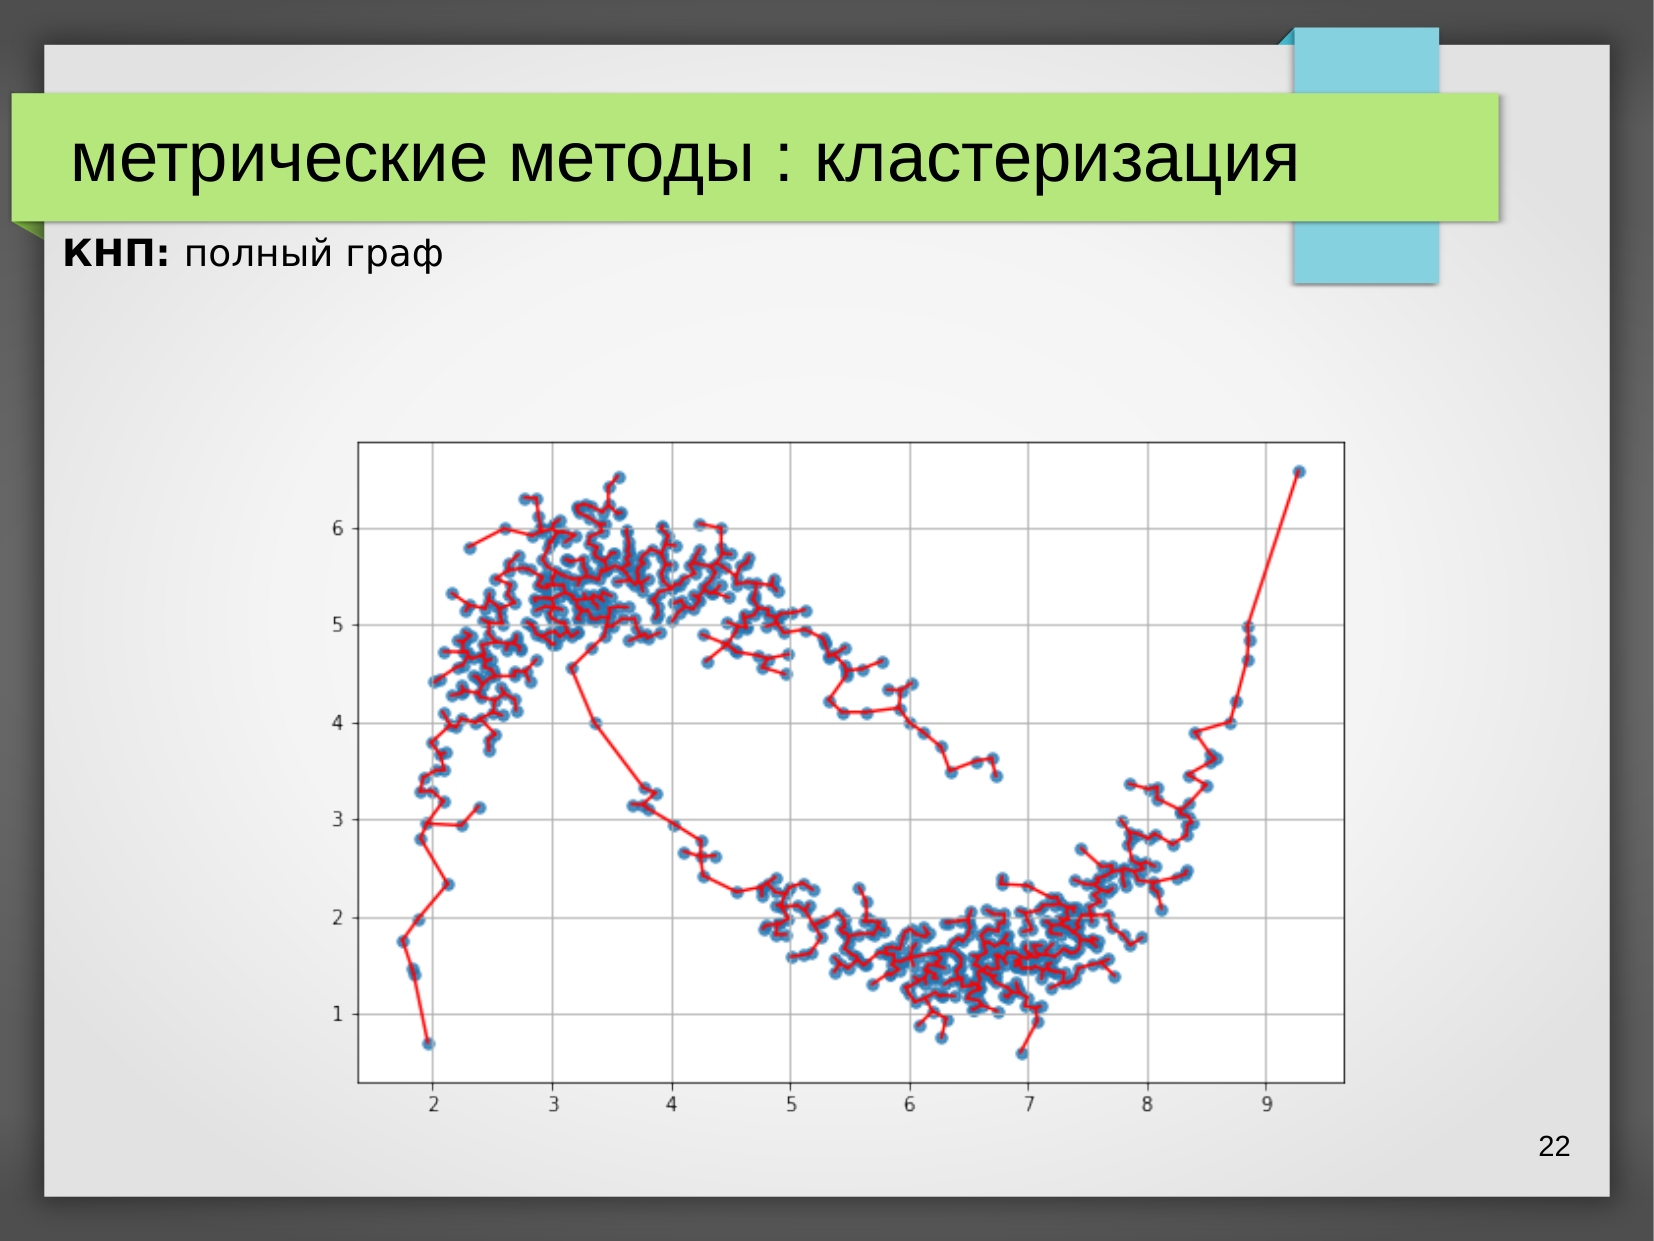

# метрические методы : кластеризация
КНП: полный граф
22